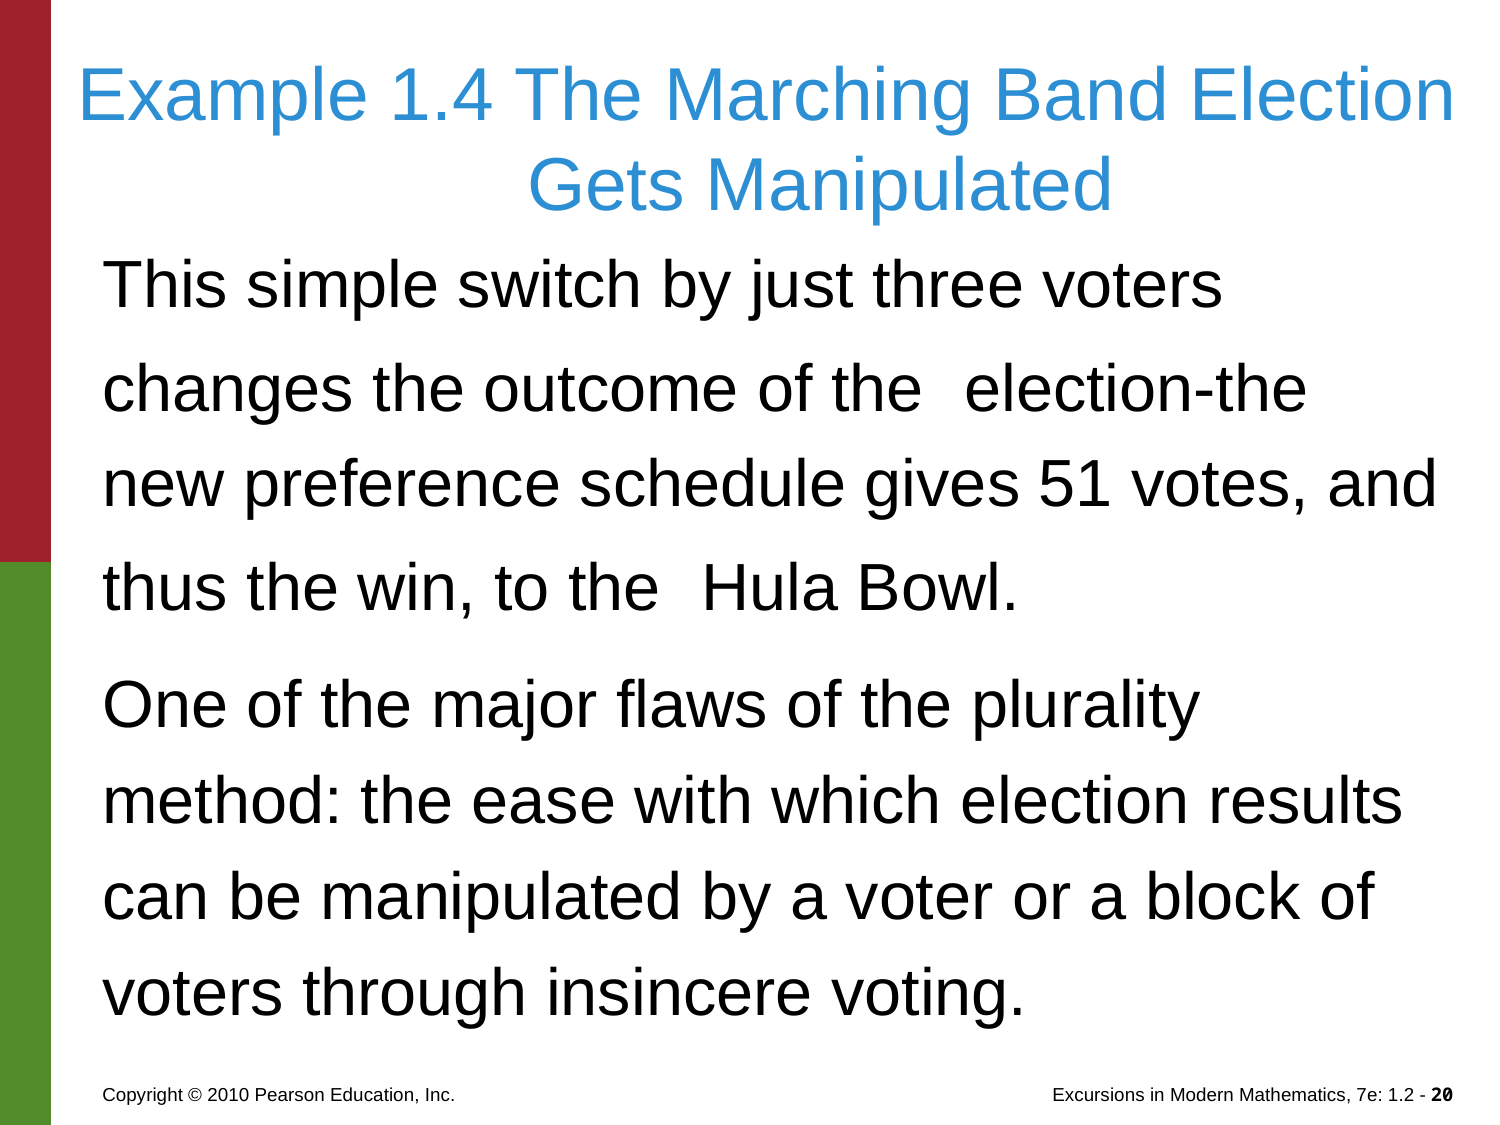

Example 1.4 The Marching Band Election Gets Manipulated
# This simple switch by just three voters changes the outcome of the election-the new preference schedule gives 51 votes, and thus the win, to the Hula Bowl.
One of the major flaws of the plurality method: the ease with which election results can be manipulated by a voter or a block of voters through insincere voting.